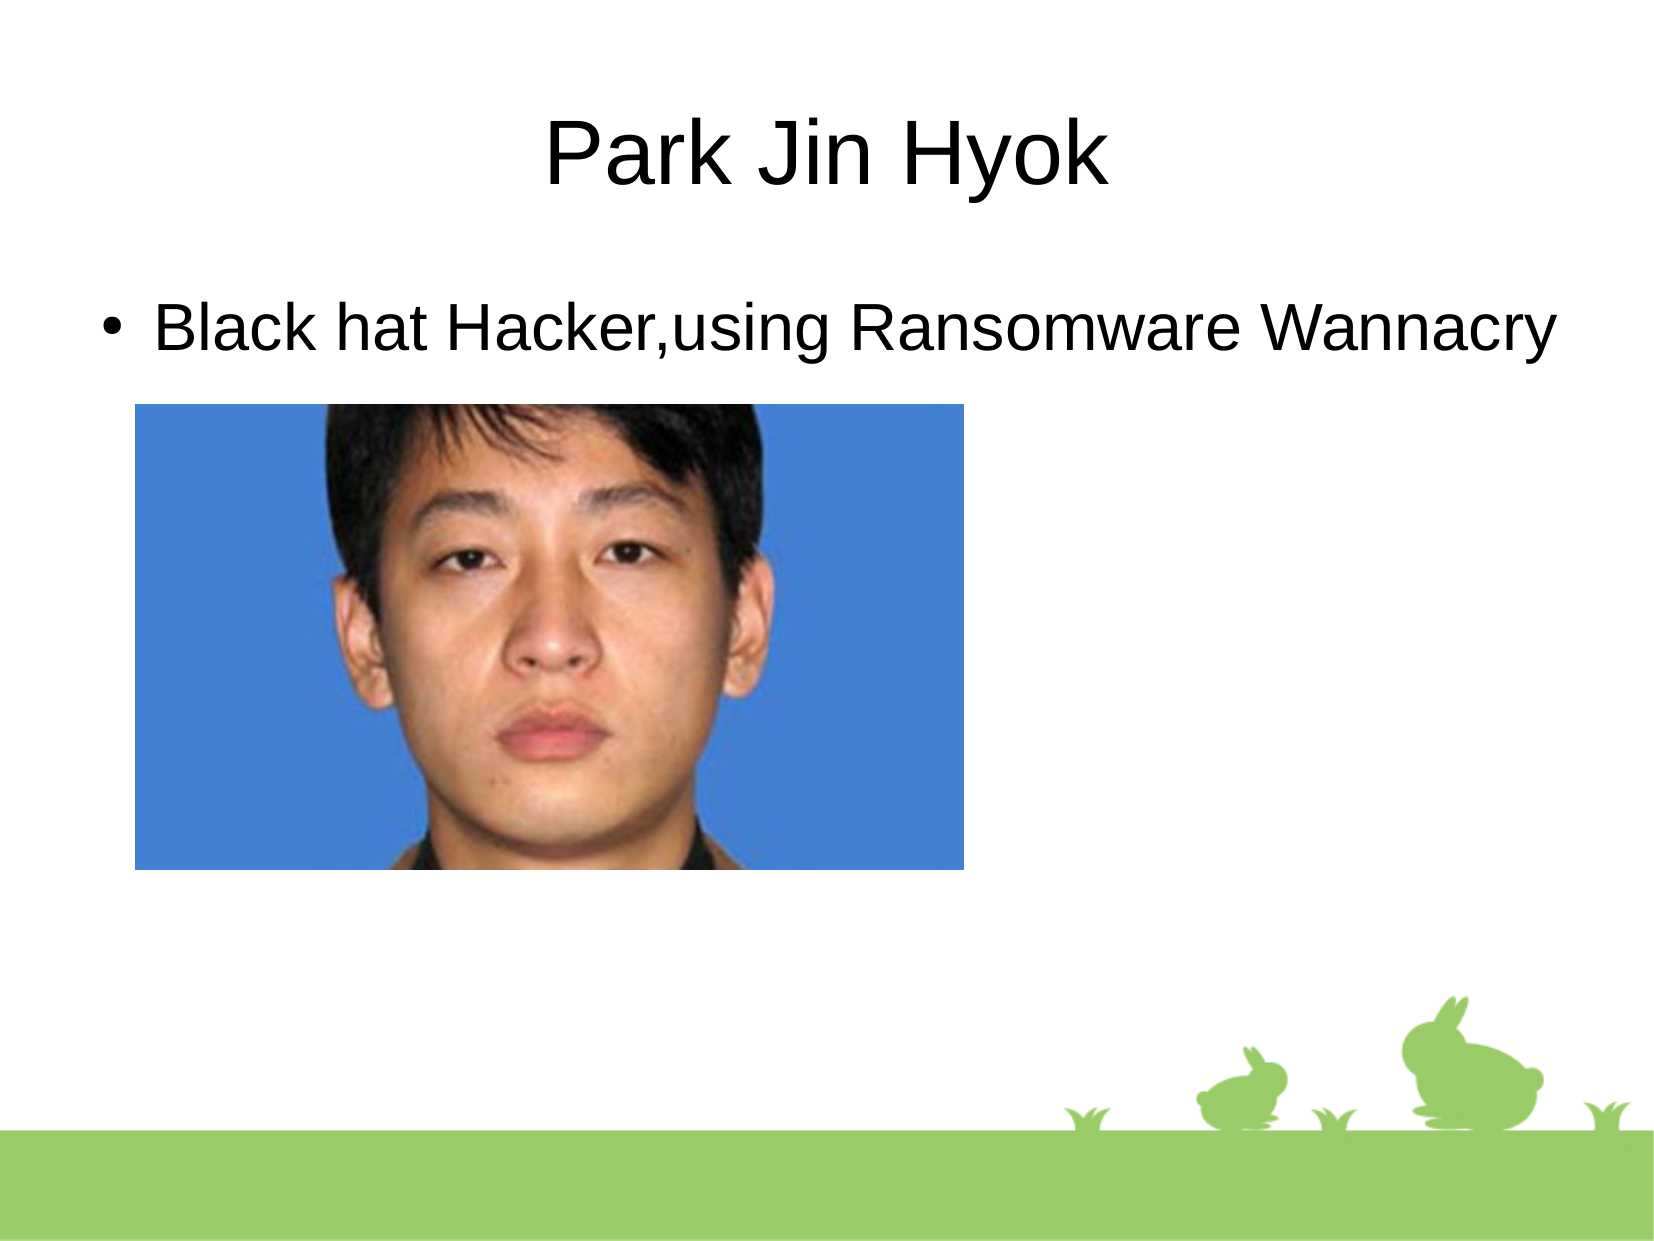

# Park Jin Hyok
Black hat Hacker,using Ransomware Wannacry